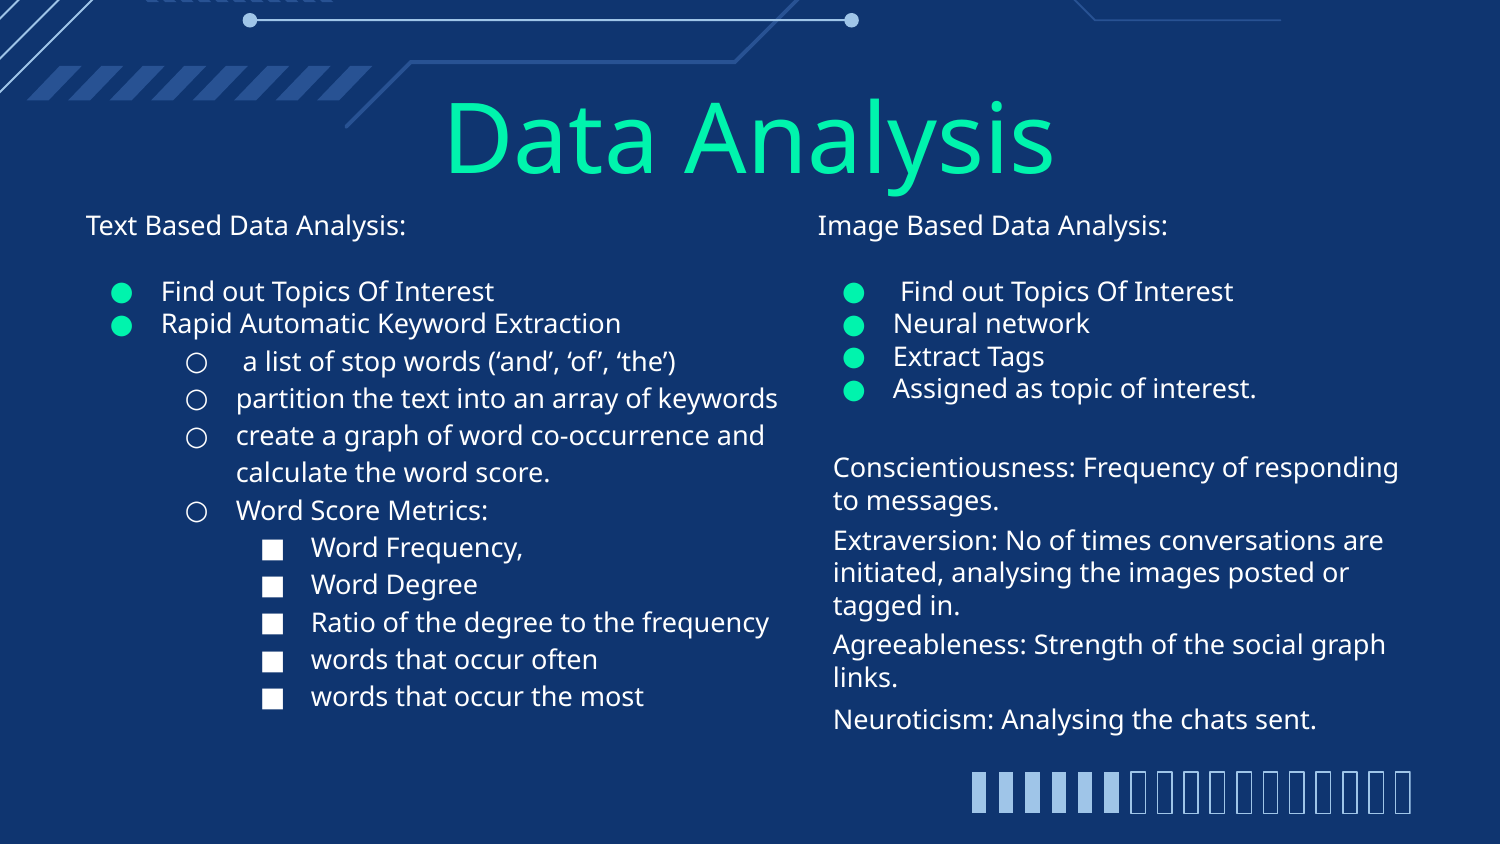

# Data Analysis
Text Based Data Analysis:
Find out Topics Of Interest
Rapid Automatic Keyword Extraction
 a list of stop words (‘and’, ‘of’, ‘the’)
partition the text into an array of keywords
create a graph of word co-occurrence and calculate the word score.
Word Score Metrics:
Word Frequency,
Word Degree
Ratio of the degree to the frequency
words that occur often
words that occur the most
Image Based Data Analysis:
 Find out Topics Of Interest
Neural network
Extract Tags
Assigned as topic of interest.
Conscientiousness: Frequency of responding to messages.
Extraversion: No of times conversations are initiated, analysing the images posted or tagged in.
Agreeableness: Strength of the social graph links.
Neuroticism: Analysing the chats sent.